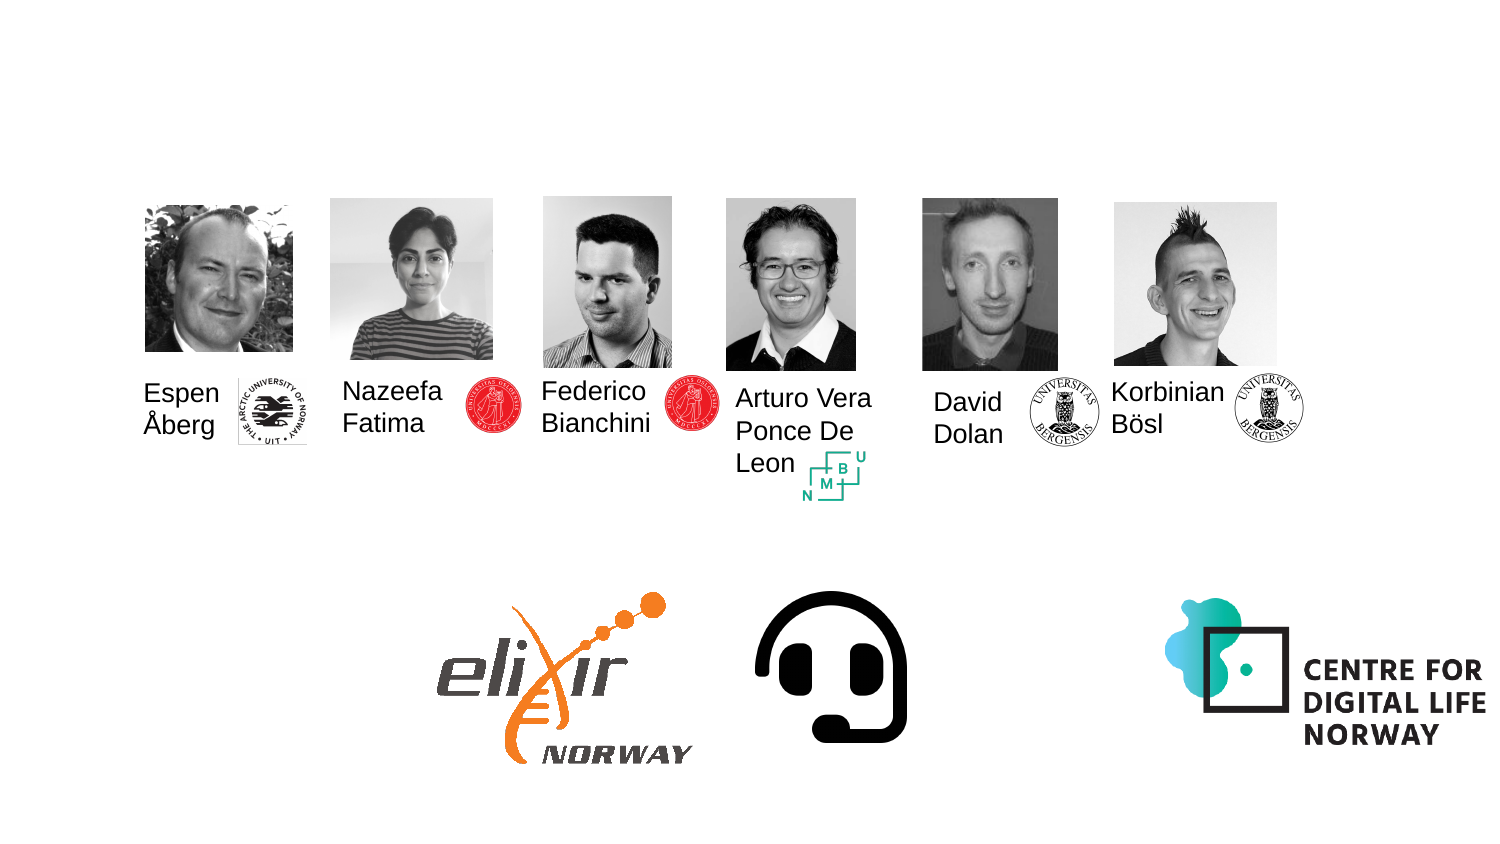

Nazeefa
Fatima
Federico Bianchini
Korbinian Bösl
Espen Åberg
Arturo Vera Ponce De Leon
David
Dolan